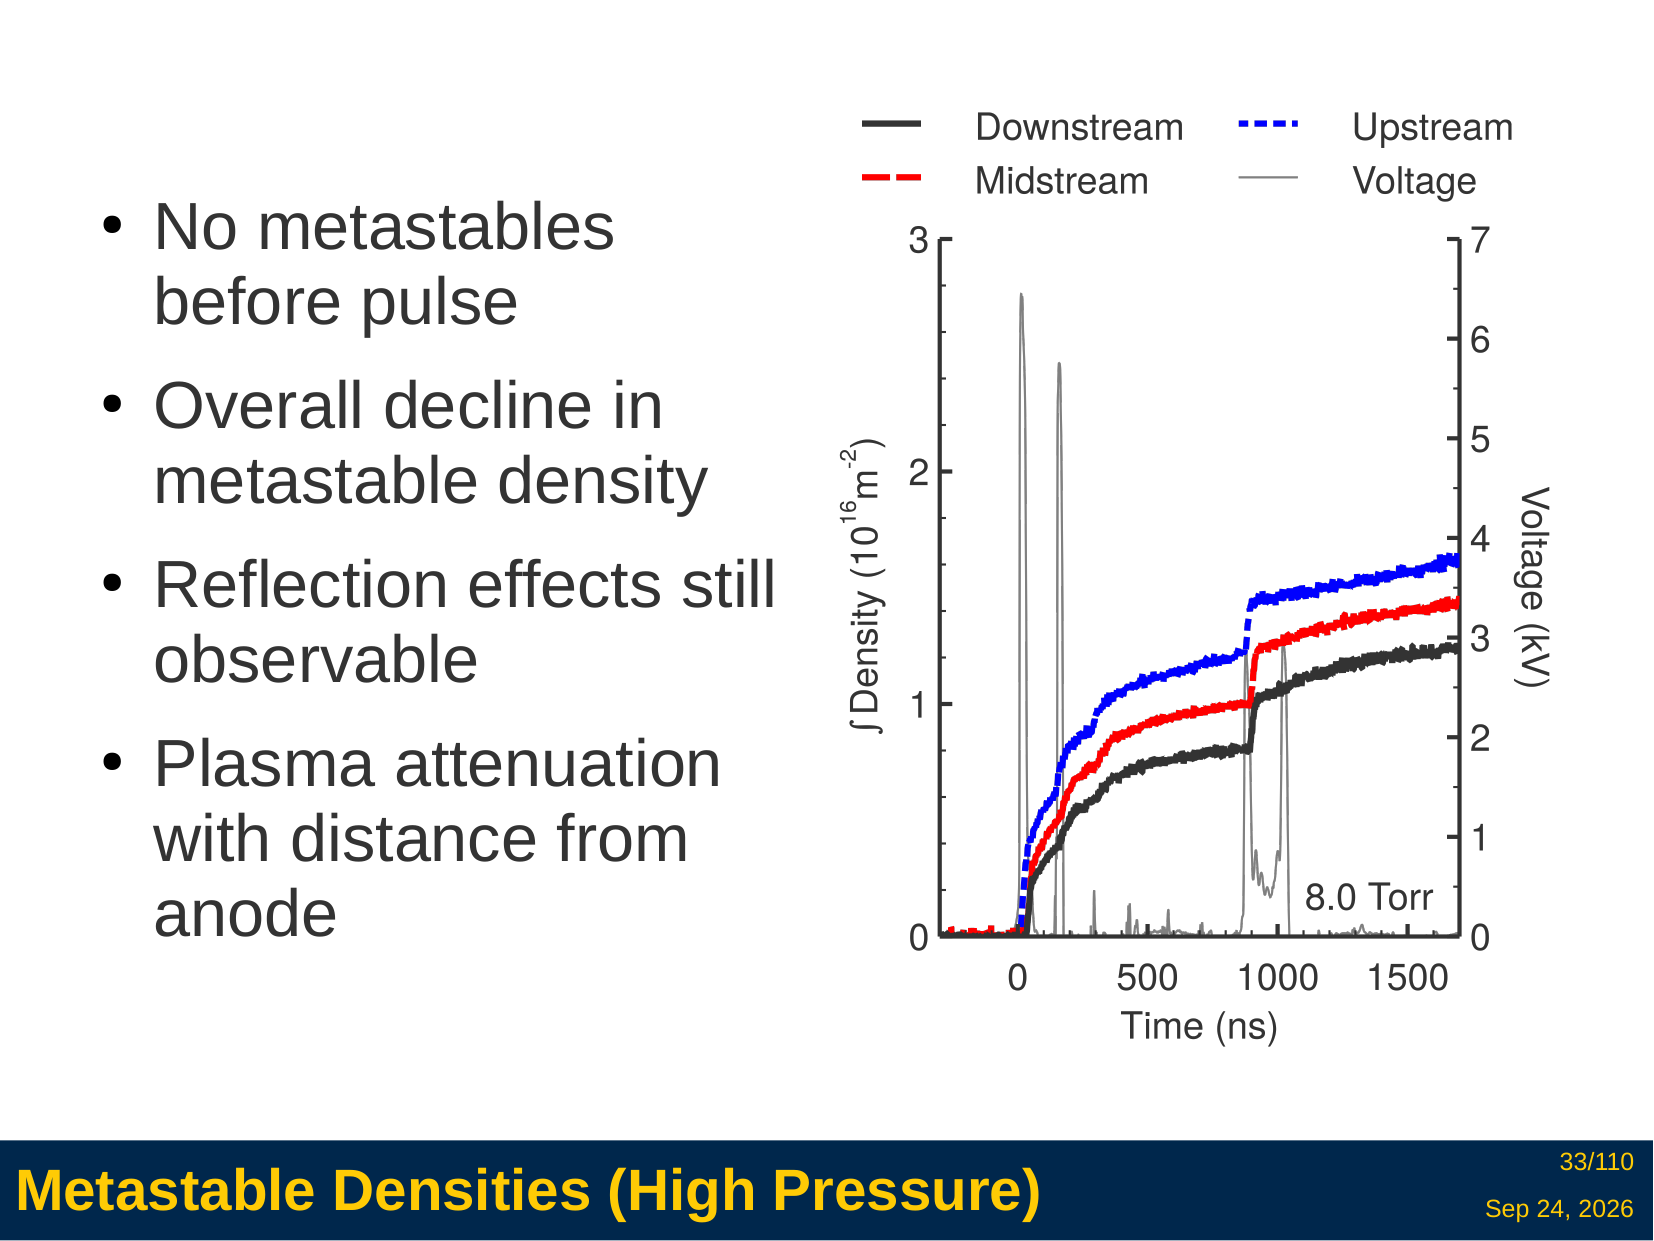

No metastables before pulse
Overall decline in metastable density
Reflection effects still observable
Plasma attenuation with distance from anode
# Metastable Densities (High Pressure)
33